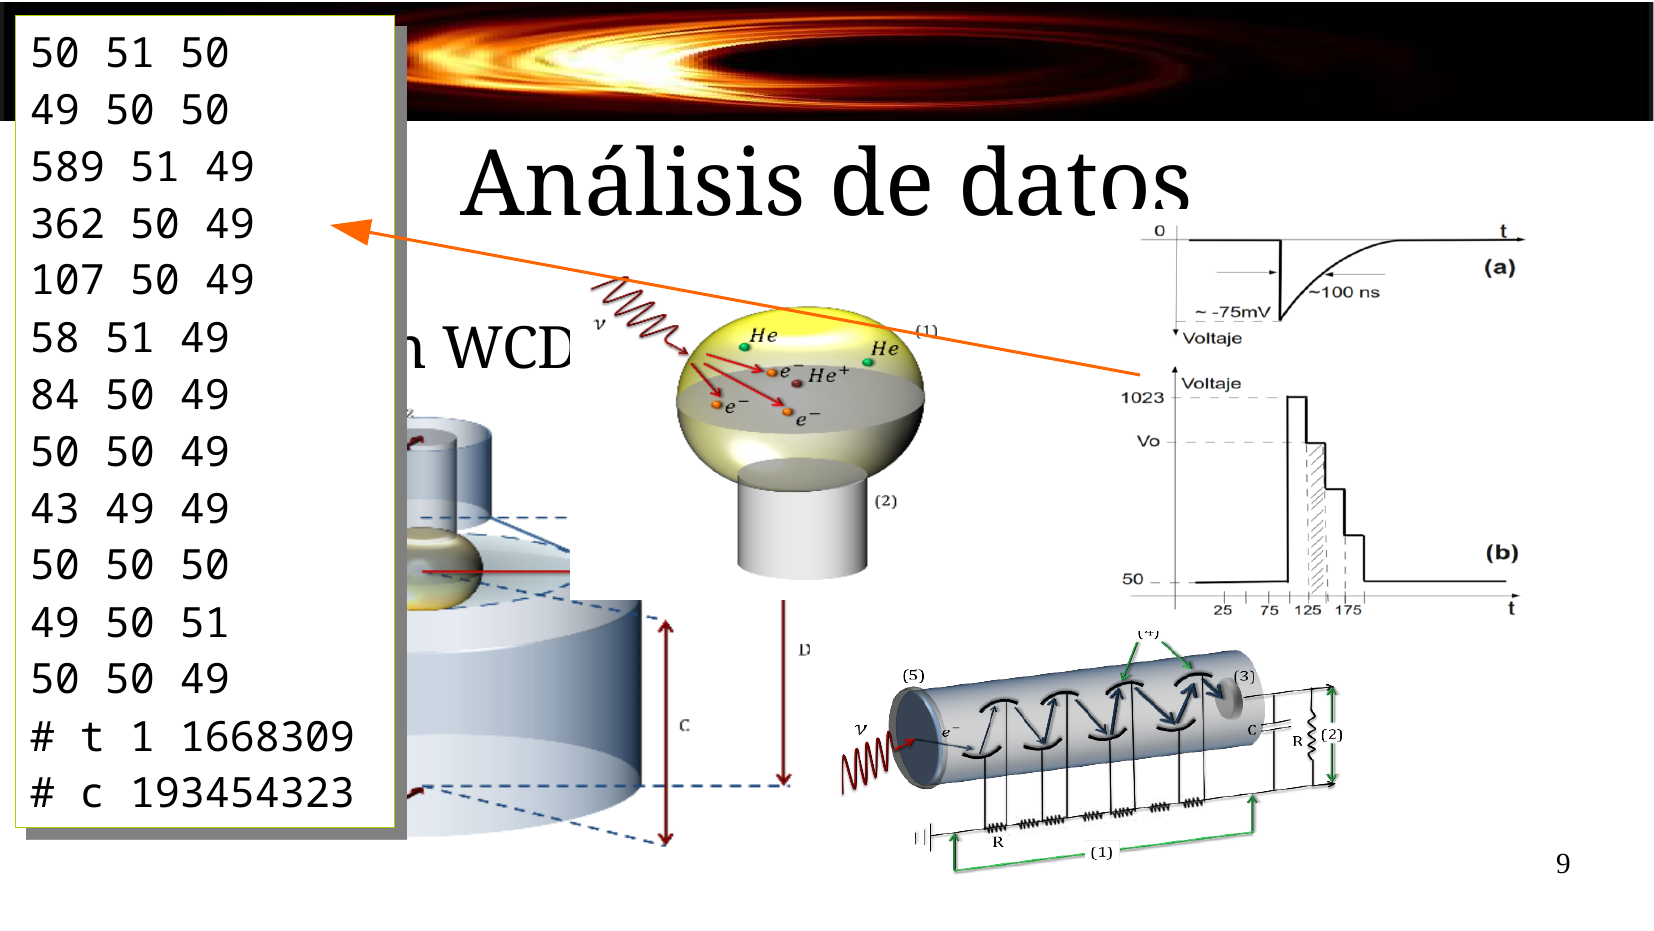

50 51 50
49 50 50
589 51 49
362 50 49
107 50 49
58 51 49
84 50 49
50 50 49
43 49 49
50 50 50
49 50 51
50 50 49
# t 1 1668309
# c 193454323
# Análisis de datos
Qué es un WCD:
9